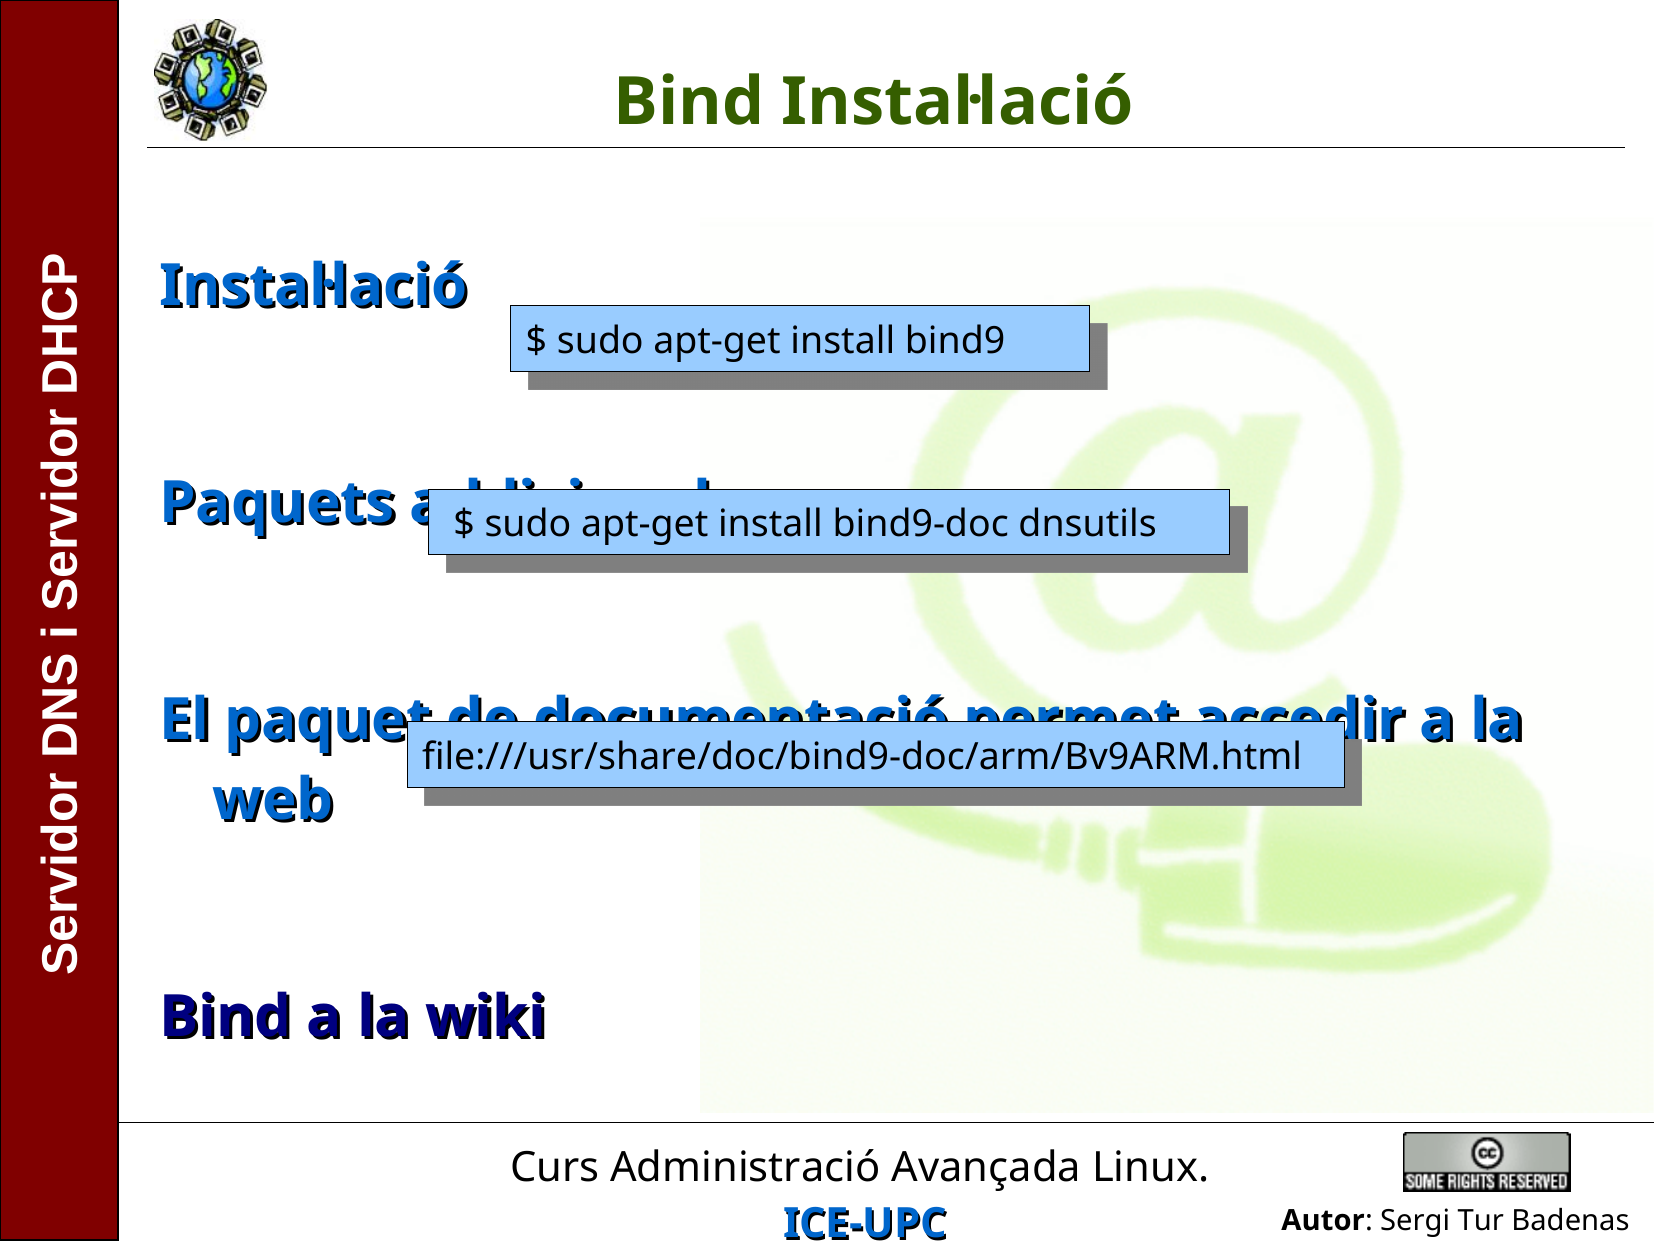

# Bind Instal·lació
Instal·lació
Paquets addicionals
El paquet de documentació permet accedir a la web
Bind a la wiki
$ sudo apt-get install bind9
 $ sudo apt-get install bind9-doc dnsutils
file:///usr/share/doc/bind9-doc/arm/Bv9ARM.html